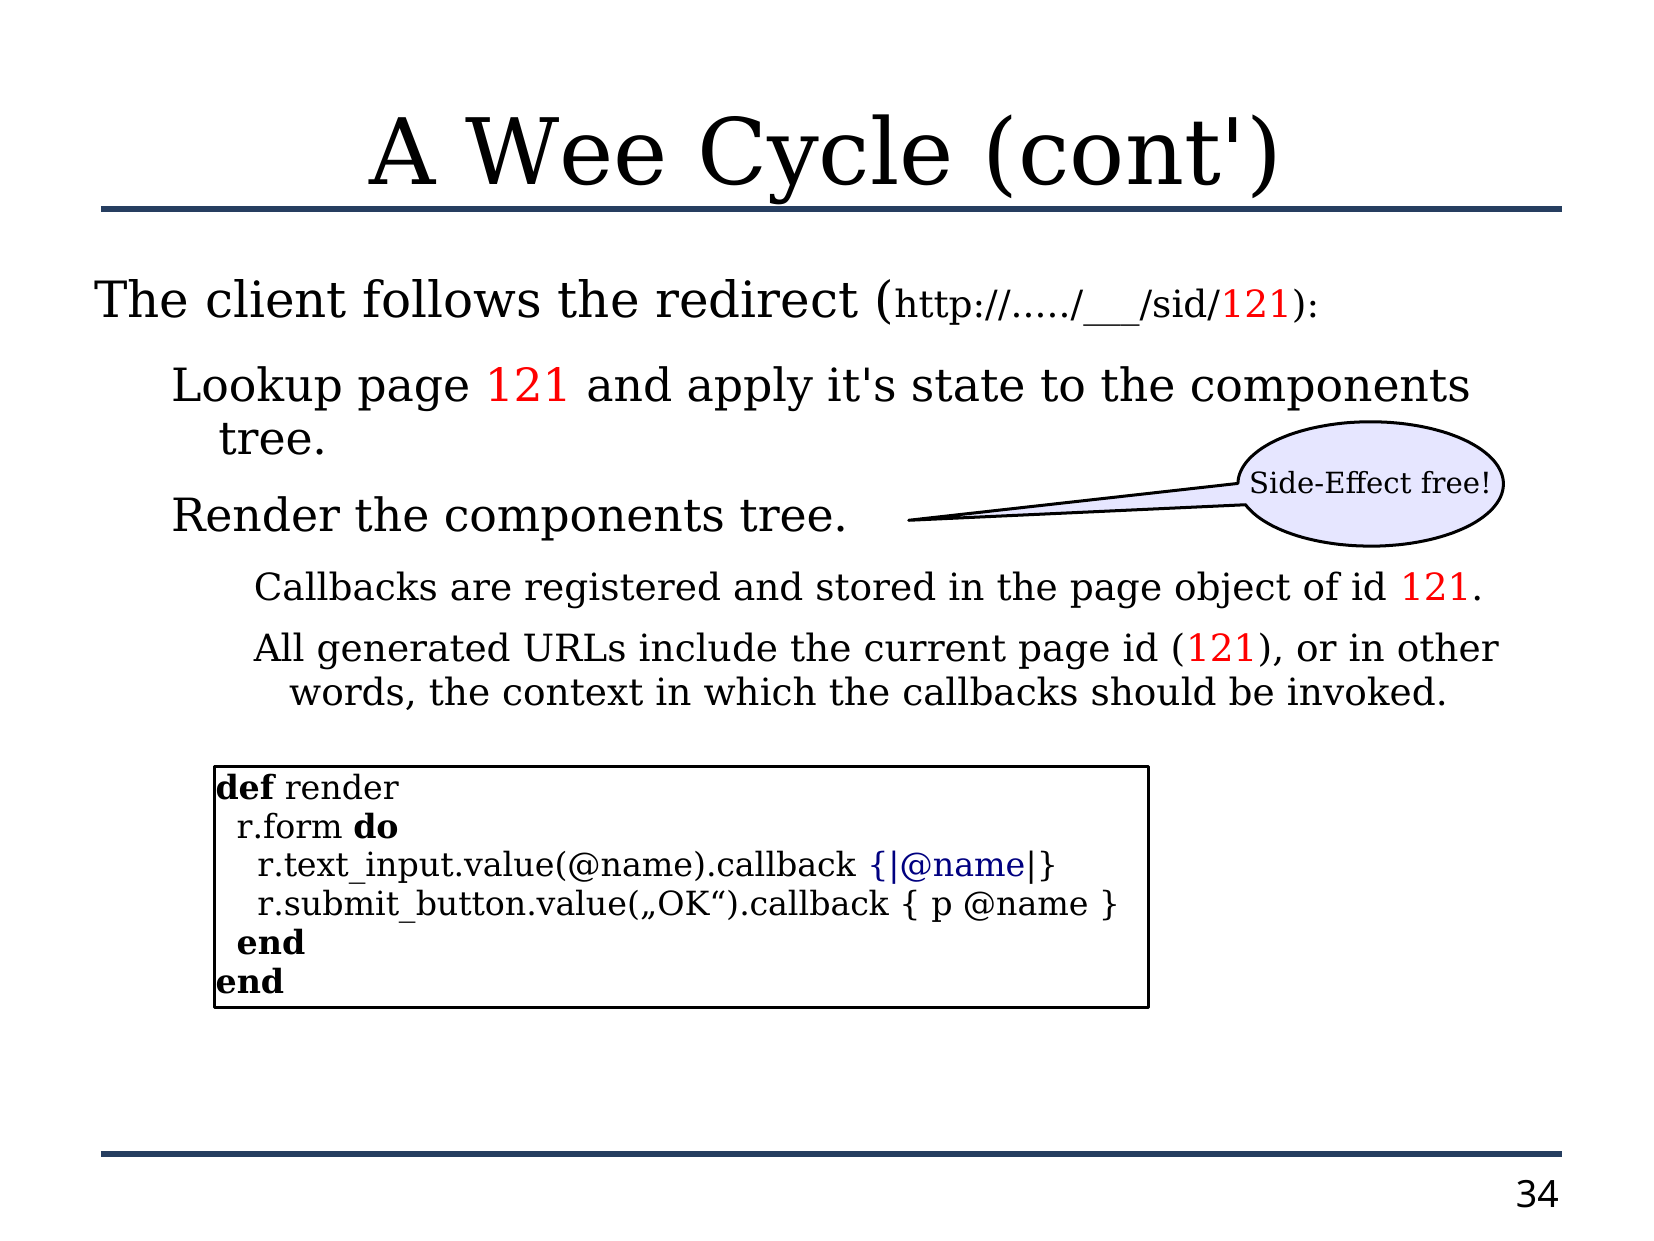

# A Wee Cycle (cont')
The client follows the redirect (http://...../___/sid/121):
Lookup page 121 and apply it's state to the components tree.
Render the components tree.
Callbacks are registered and stored in the page object of id 121.
All generated URLs include the current page id (121), or in other words, the context in which the callbacks should be invoked.
Side-Effect free!
def render
 r.form do
 r.text_input.value(@name).callback {|@name|}
 r.submit_button.value(„OK“).callback { p @name }
 end
end